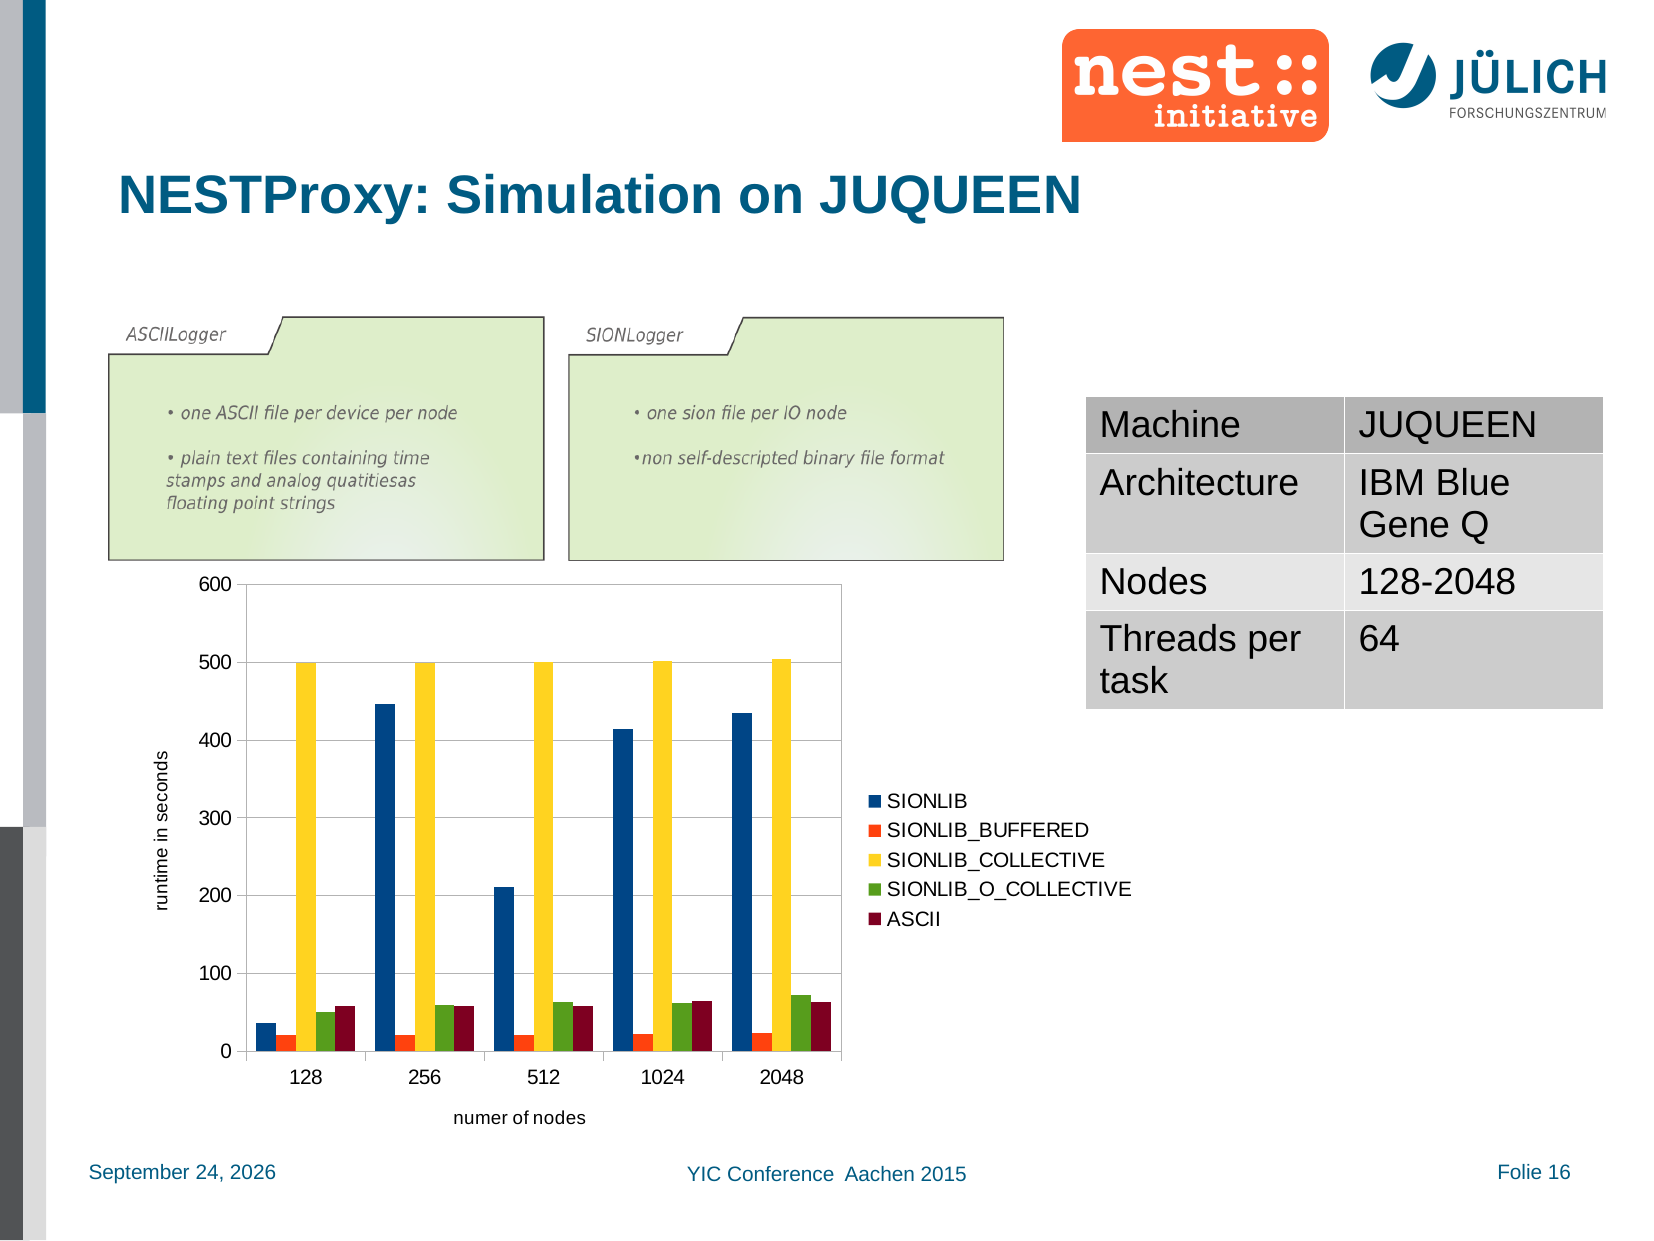

# NESTProxy: Simulation on JUQUEEN
| Machine | JUQUEEN |
| --- | --- |
| Architecture | IBM Blue Gene Q |
| Nodes | 128-2048 |
| Threads per task | 64 |
### Chart
| Category | SIONLIB | SIONLIB_BUFFERED | SIONLIB_COLLECTIVE | SIONLIB_O_COLLECTIVE | ASCII |
|---|---|---|---|---|---|
| 128 | 36.2576666666667 | 20.783 | 498.886 | 50.669 | 58.395 |
| 256 | 446.780333333333 | 20.887 | 498.9 | 59.16 | 57.981 |
| 512 | 210.645666666667 | 20.848 | 500.397 | 62.866 | 58.381 |
| 1024 | 414.675 | 21.584 | 501.349 | 61.931 | 64.846 |
| 2048 | 434.773666666667 | 22.909 | 503.851 | 71.633 | 63.601 |16
YIC Conference Aachen 2015